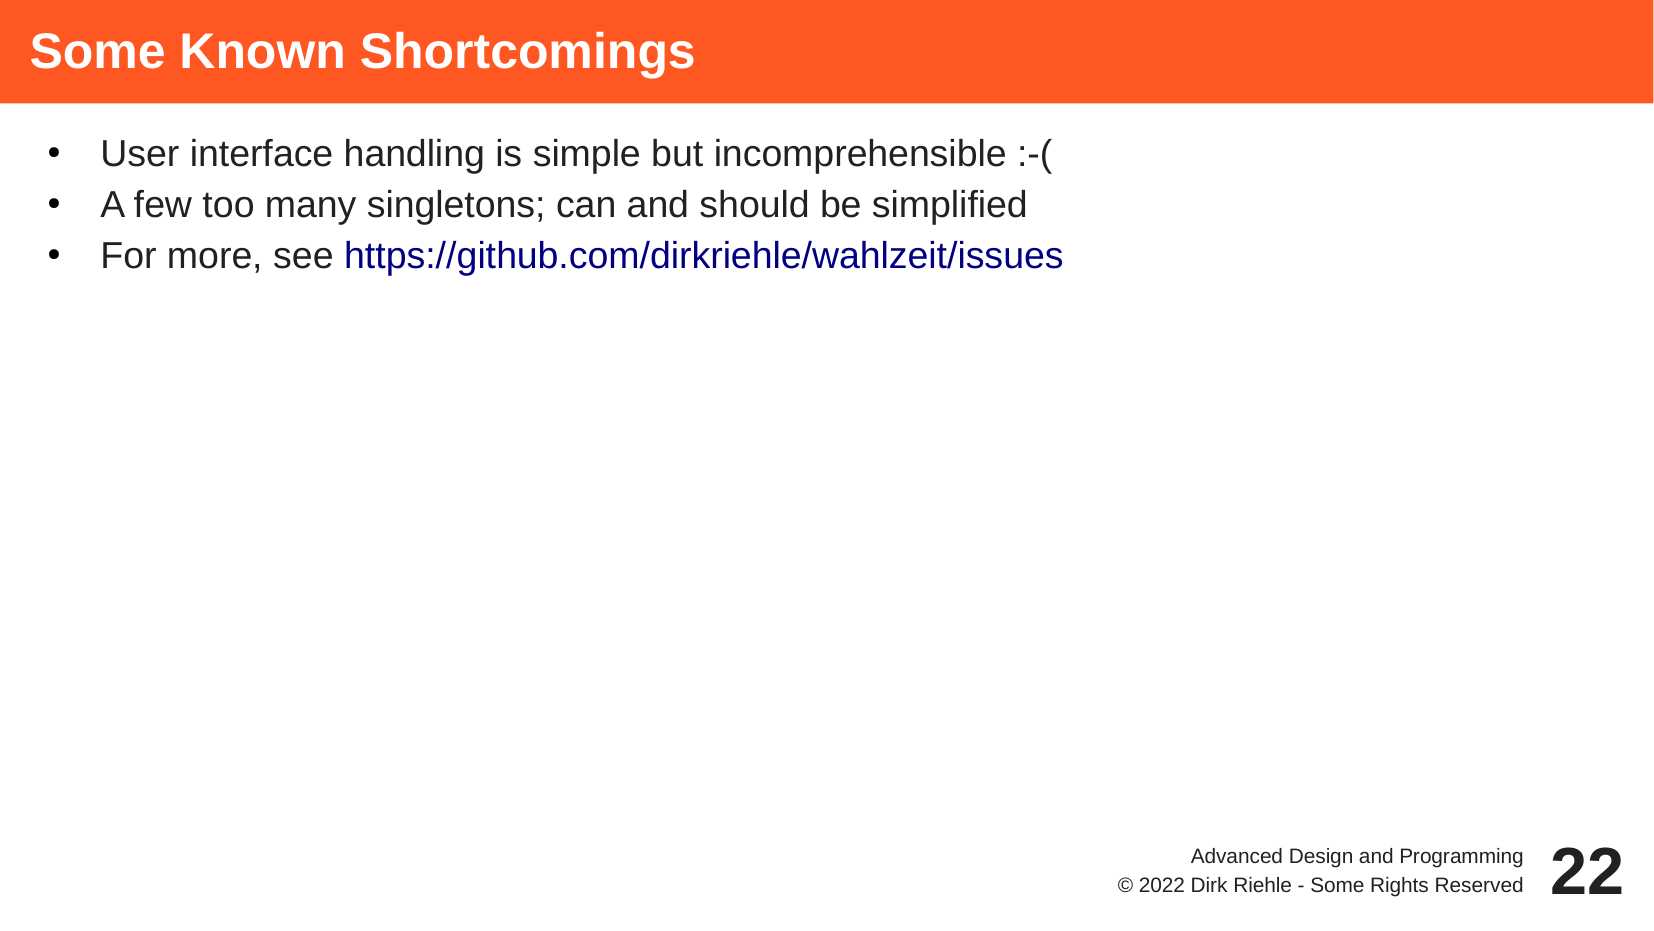

# Some Known Shortcomings
User interface handling is simple but incomprehensible :-(
A few too many singletons; can and should be simplified
For more, see https://github.com/dirkriehle/wahlzeit/issues
Advanced Design and Programming
22
© 2022 Dirk Riehle - Some Rights Reserved